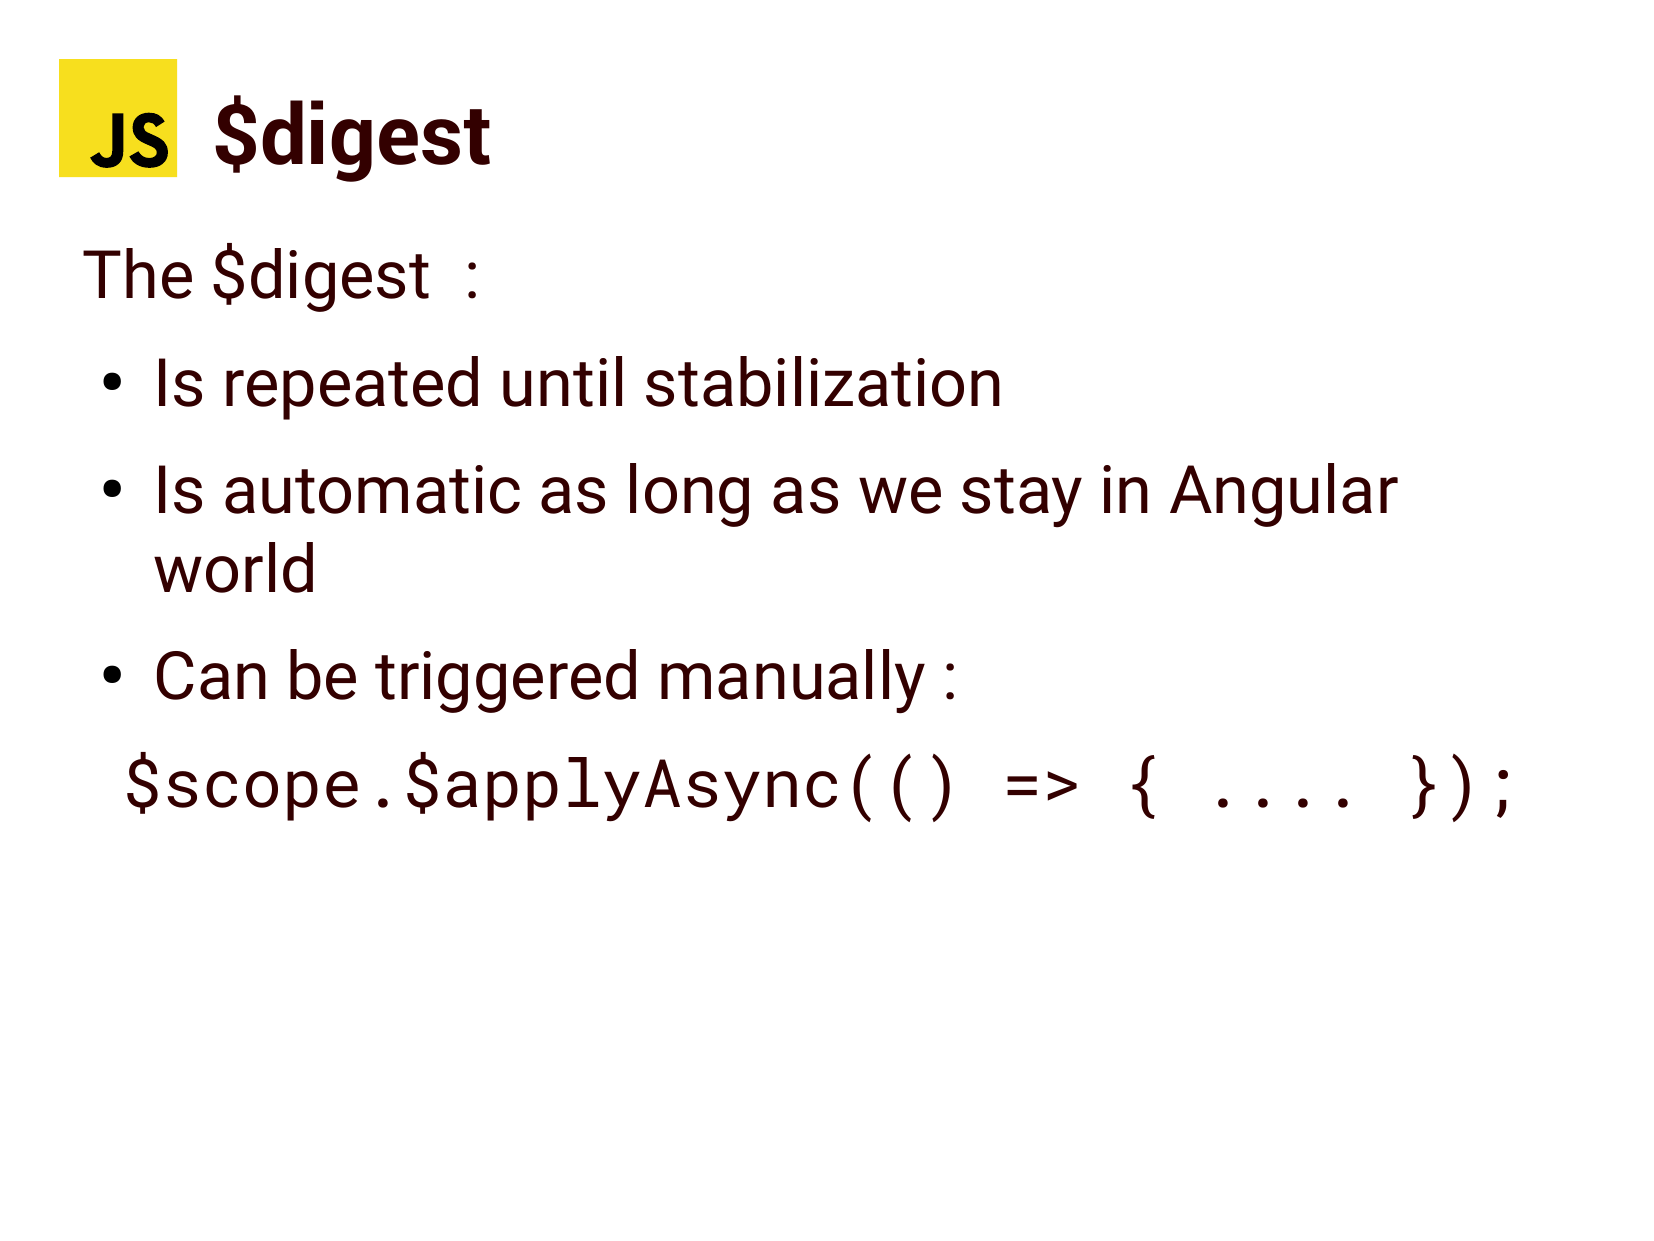

# $digest
The $digest :
Is repeated until stabilization
Is automatic as long as we stay in Angular world
Can be triggered manually :
 $scope.$applyAsync(() => { .... });